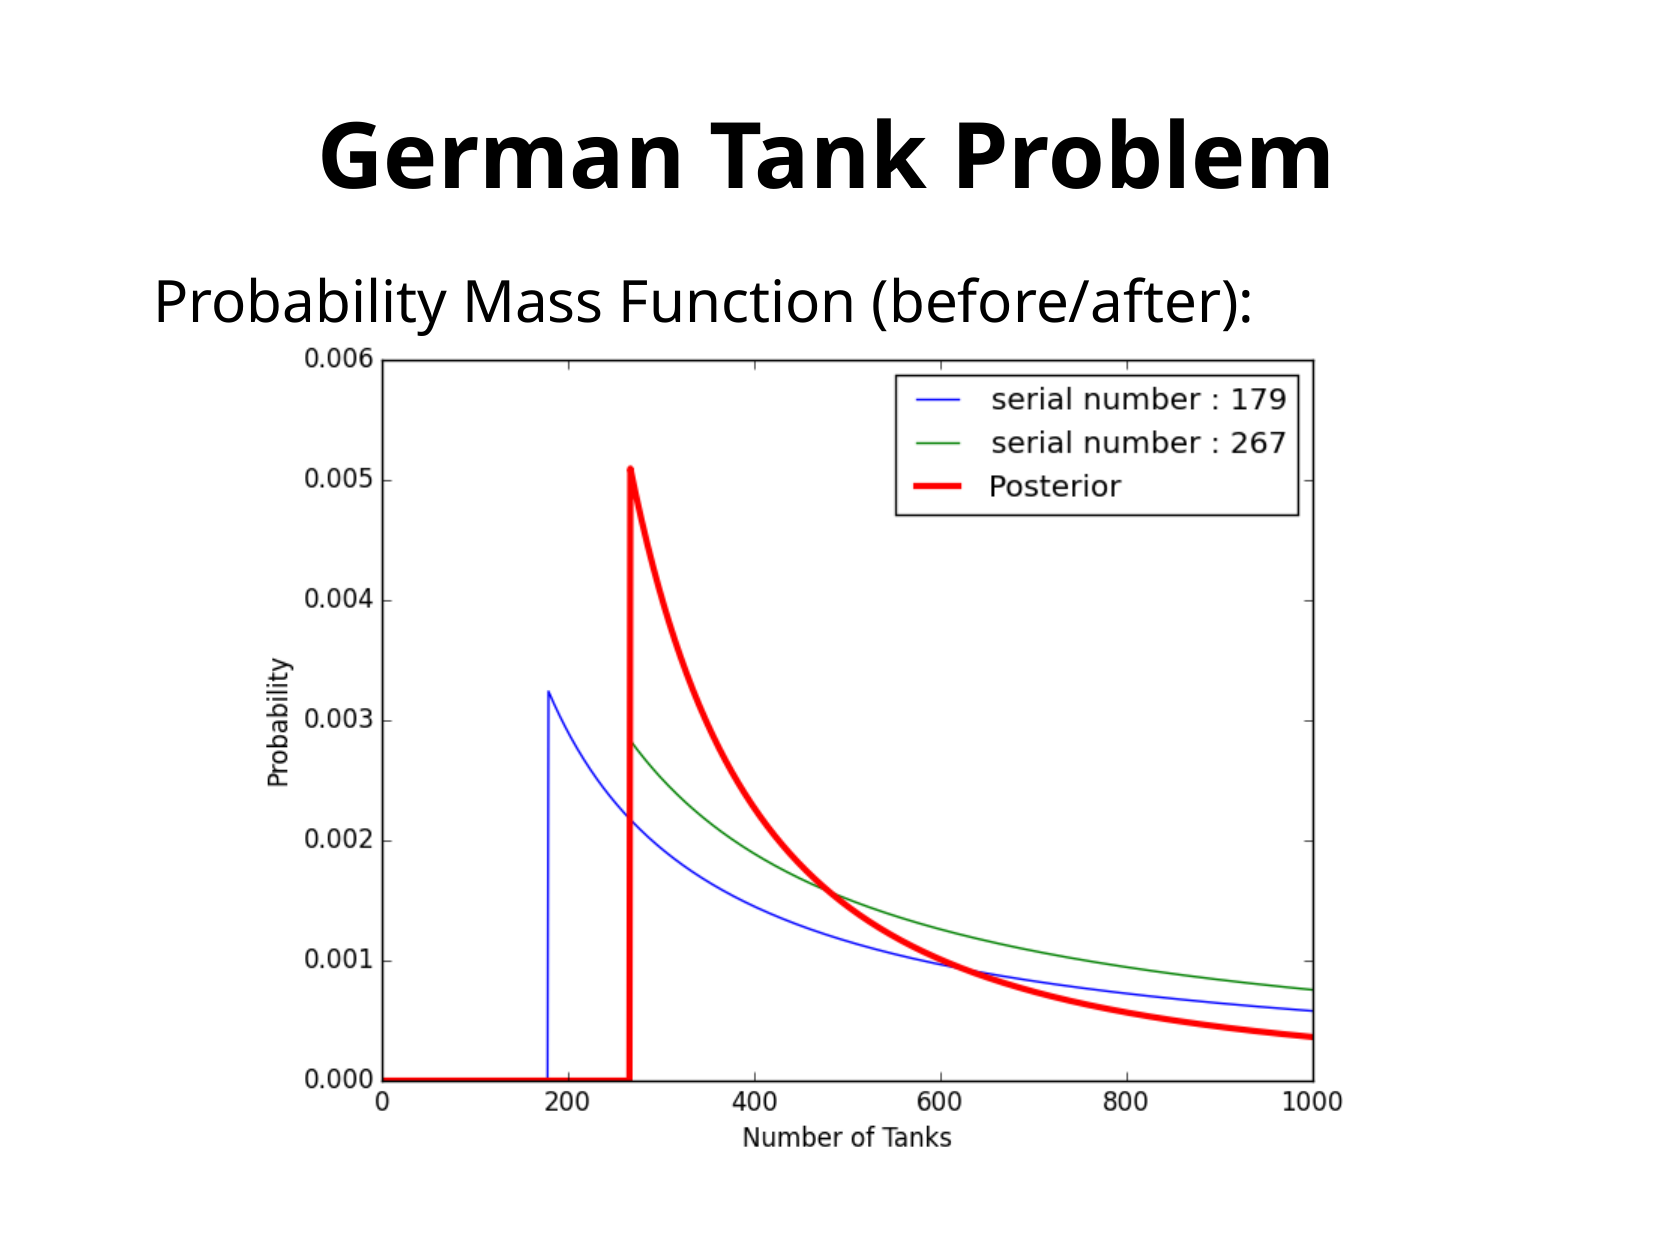

# German Tank Problem
Probability Mass Function (before/after):